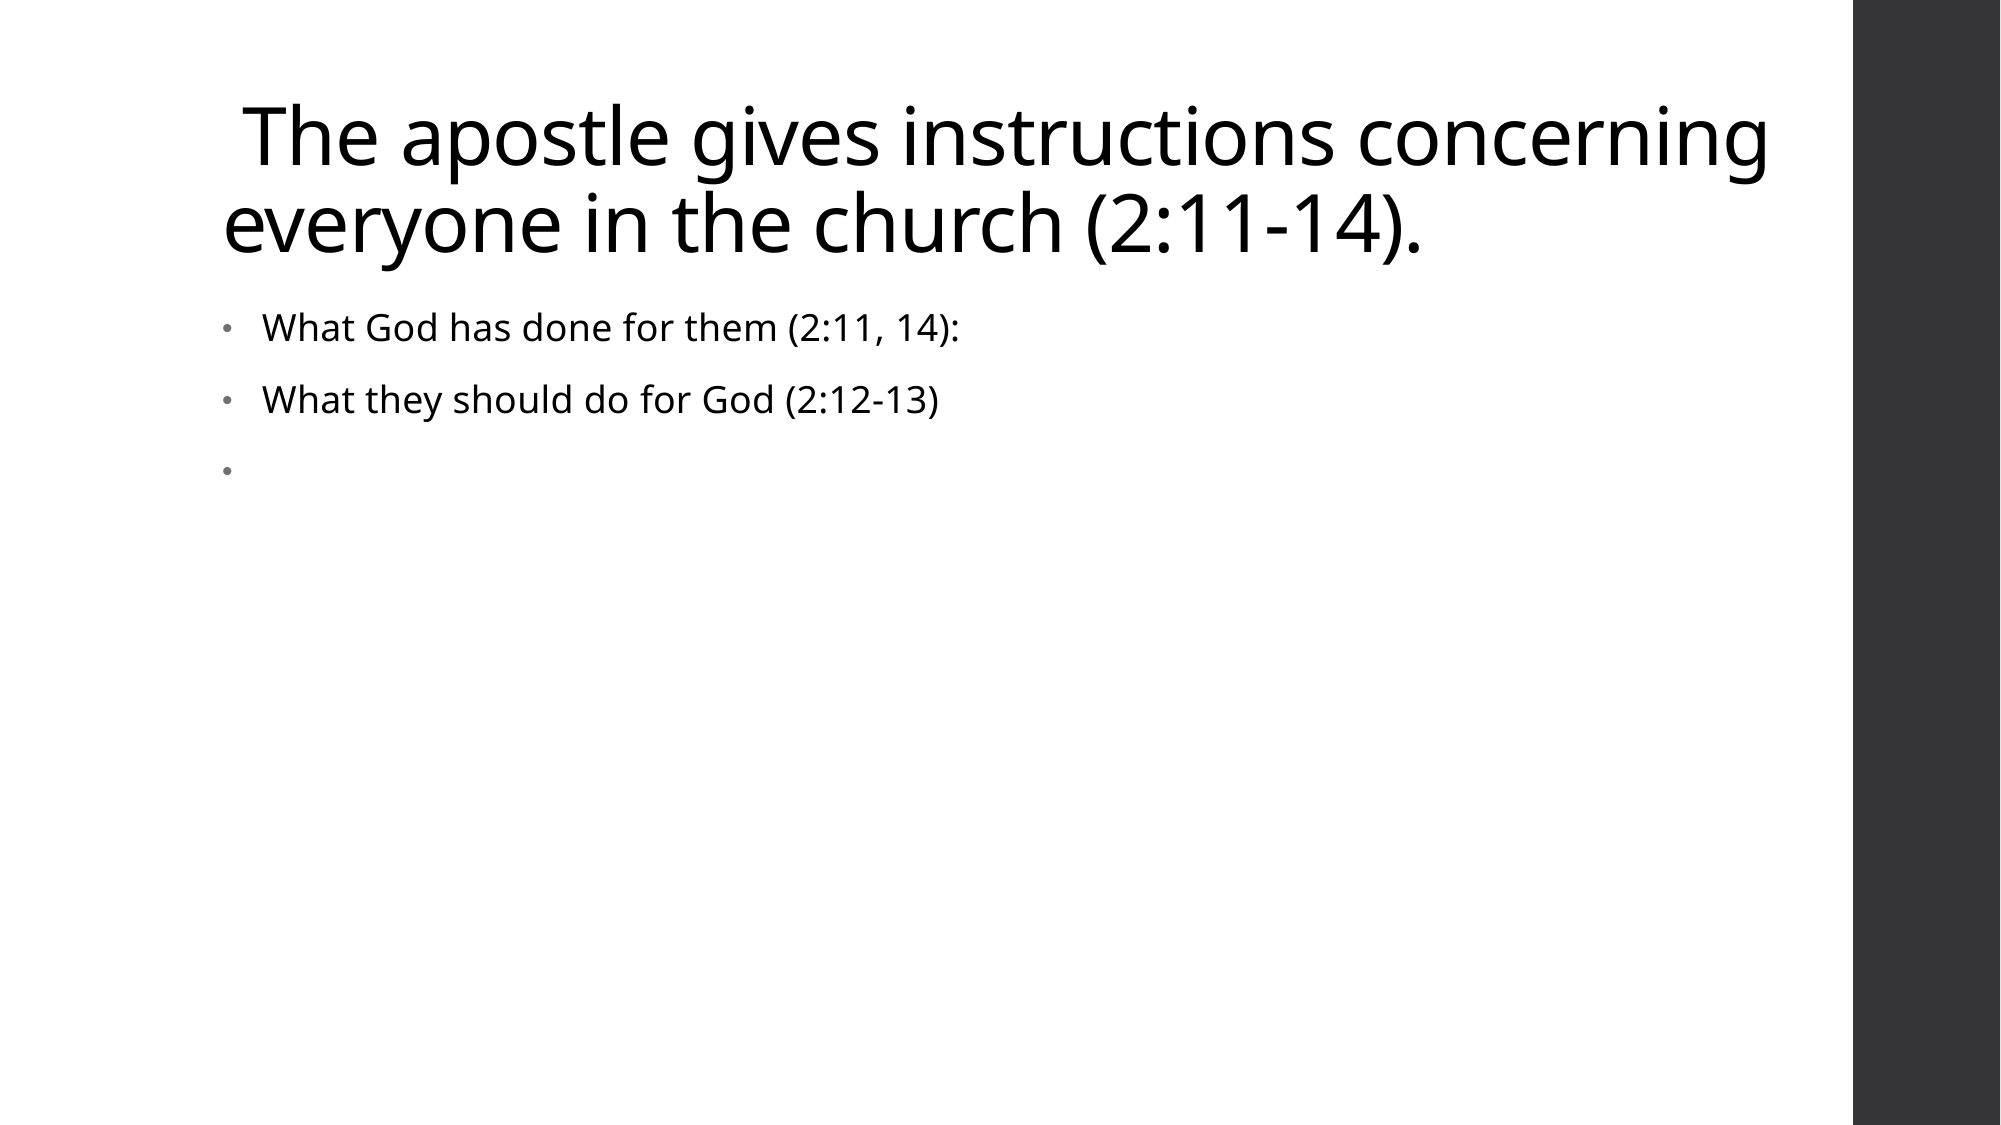

# The apostle gives instructions concerning everyone in the church (2:11-14).
 What God has done for them (2:11, 14):
 What they should do for God (2:12-13)